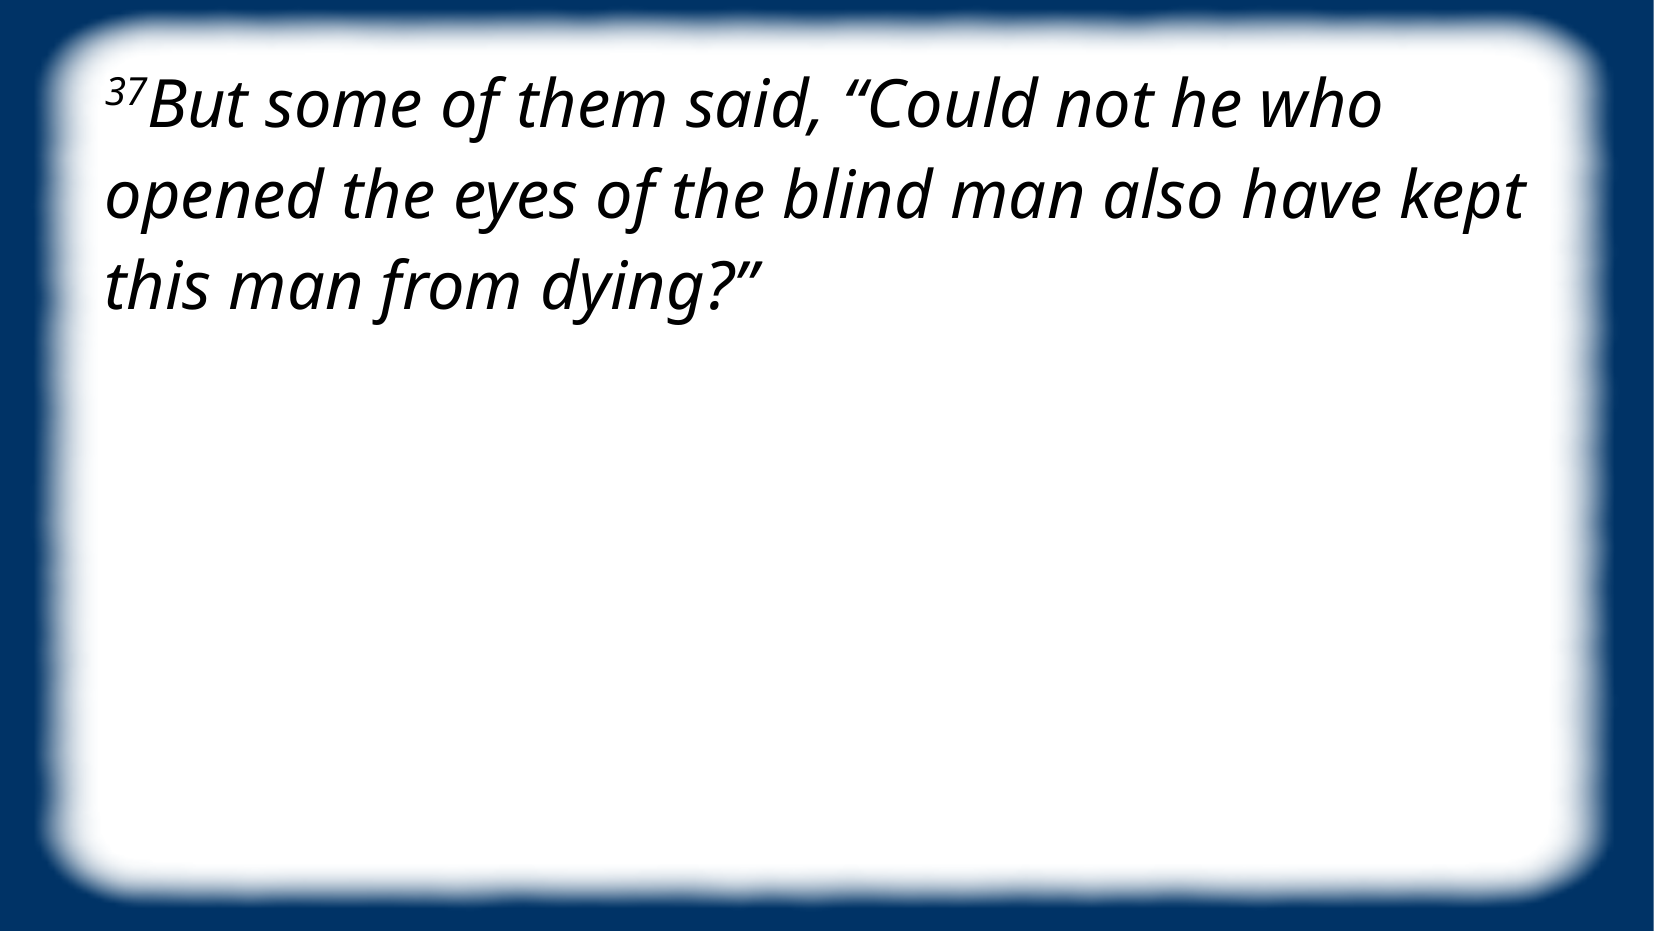

37But some of them said, “Could not he who opened the eyes of the blind man also have kept this man from dying?”